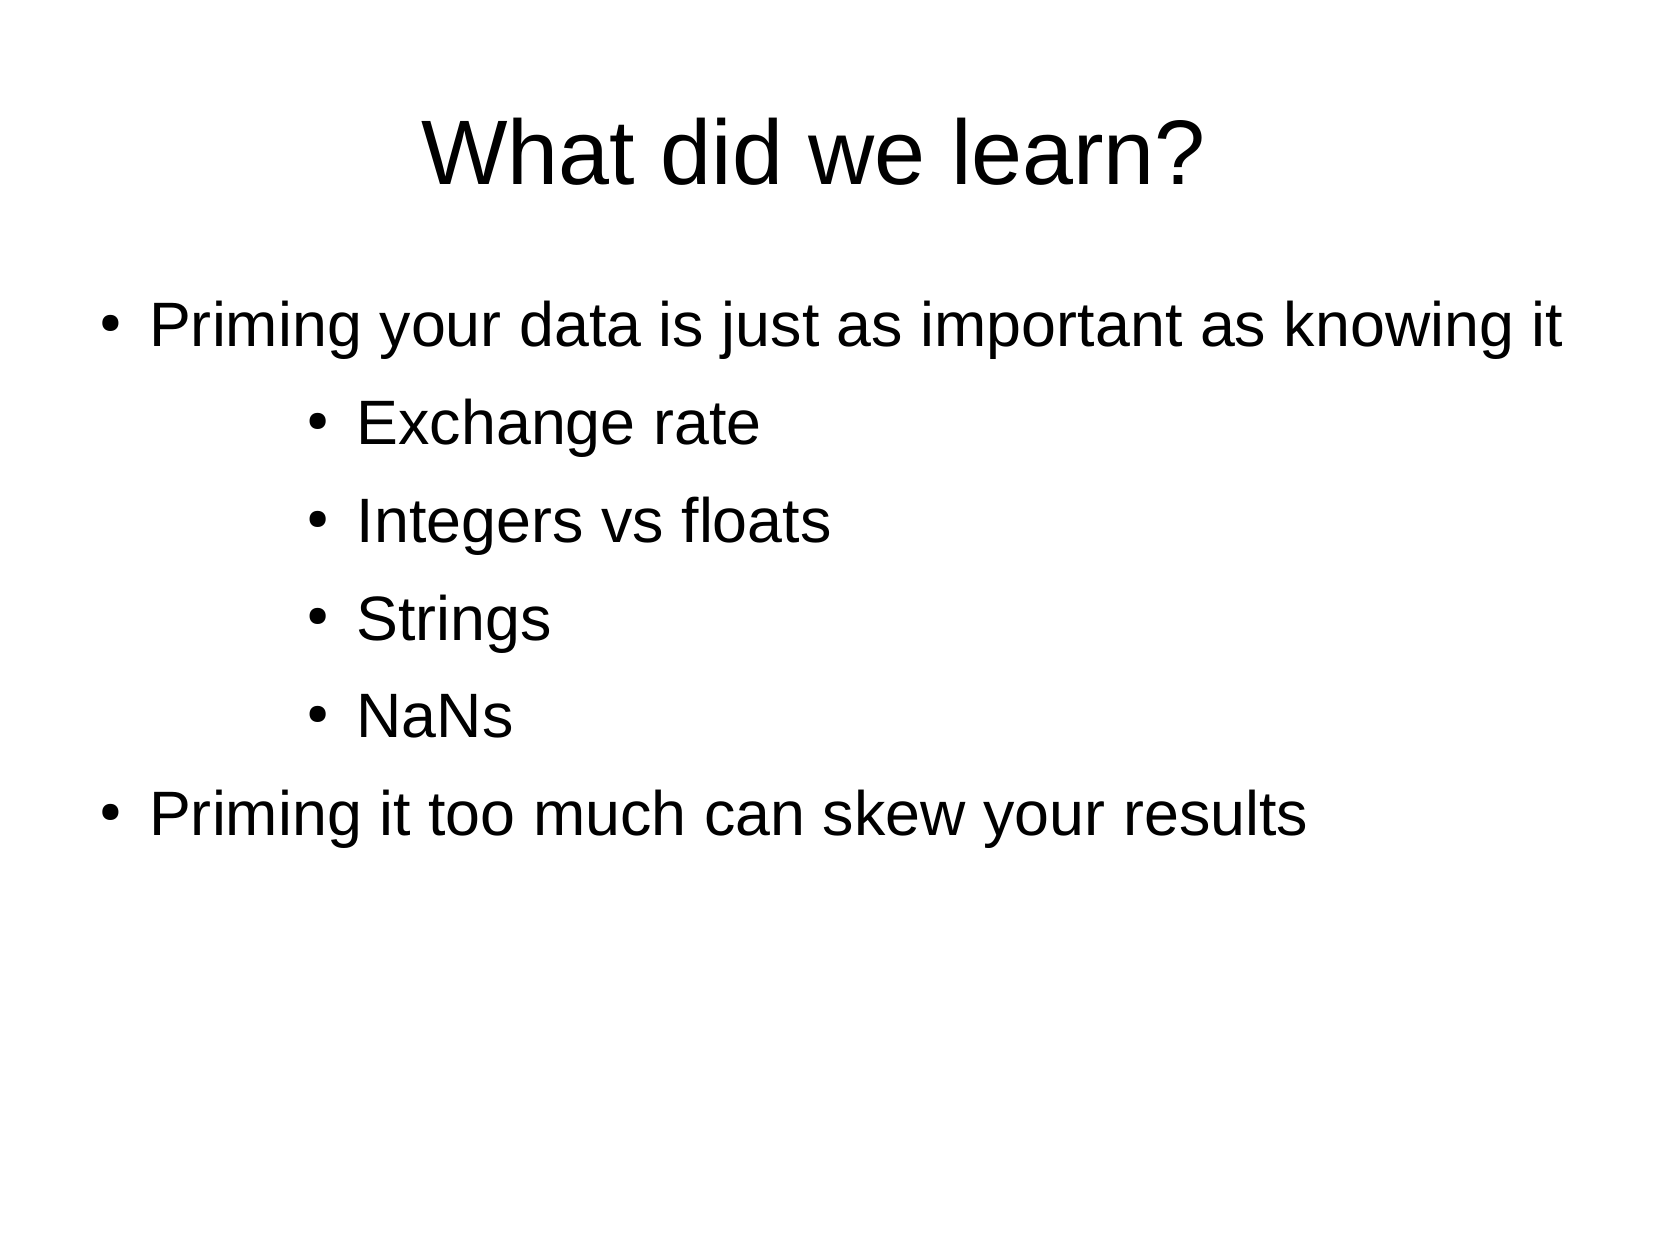

# What did we learn?
Priming your data is just as important as knowing it
Exchange rate
Integers vs floats
Strings
NaNs
Priming it too much can skew your results